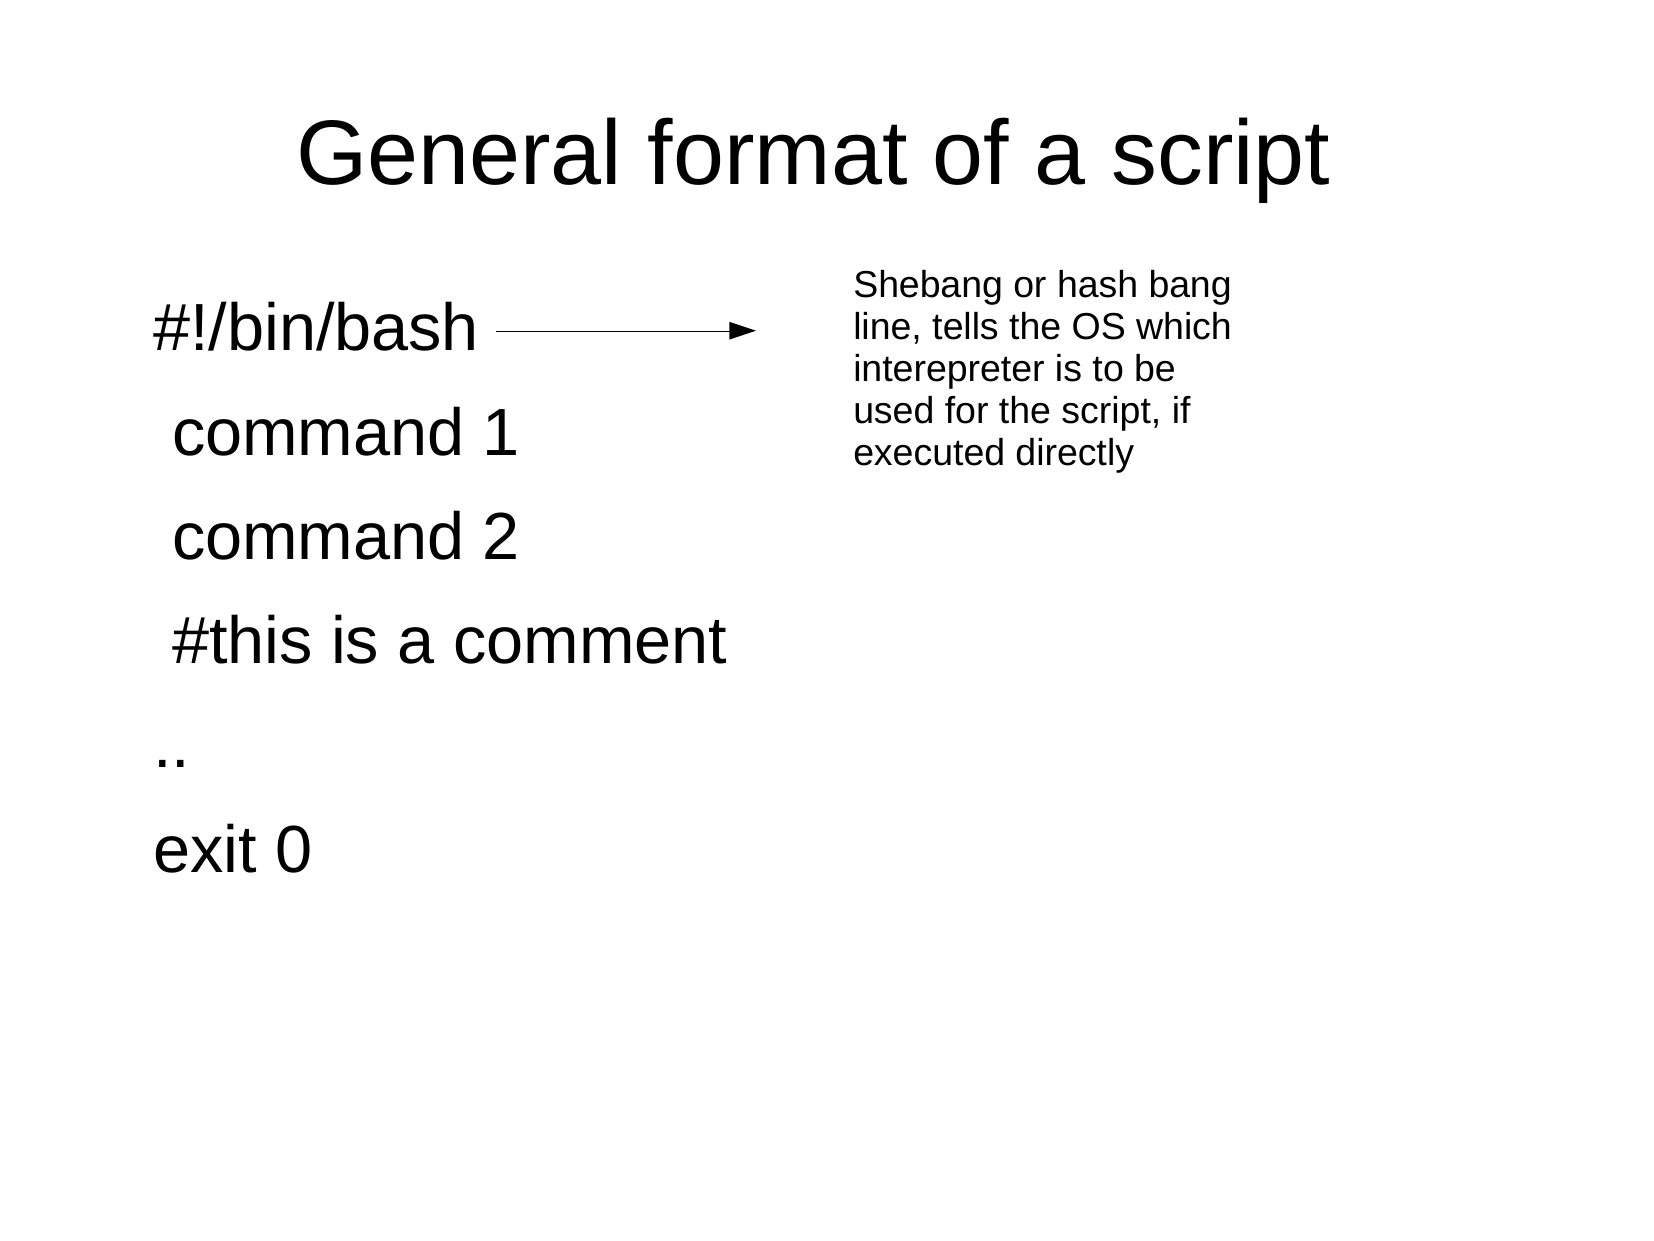

# General format of a script
Shebang or hash bang line, tells the OS which interepreter is to be used for the script, if executed directly
#!/bin/bash
 command 1
 command 2
 #this is a comment
..
exit 0